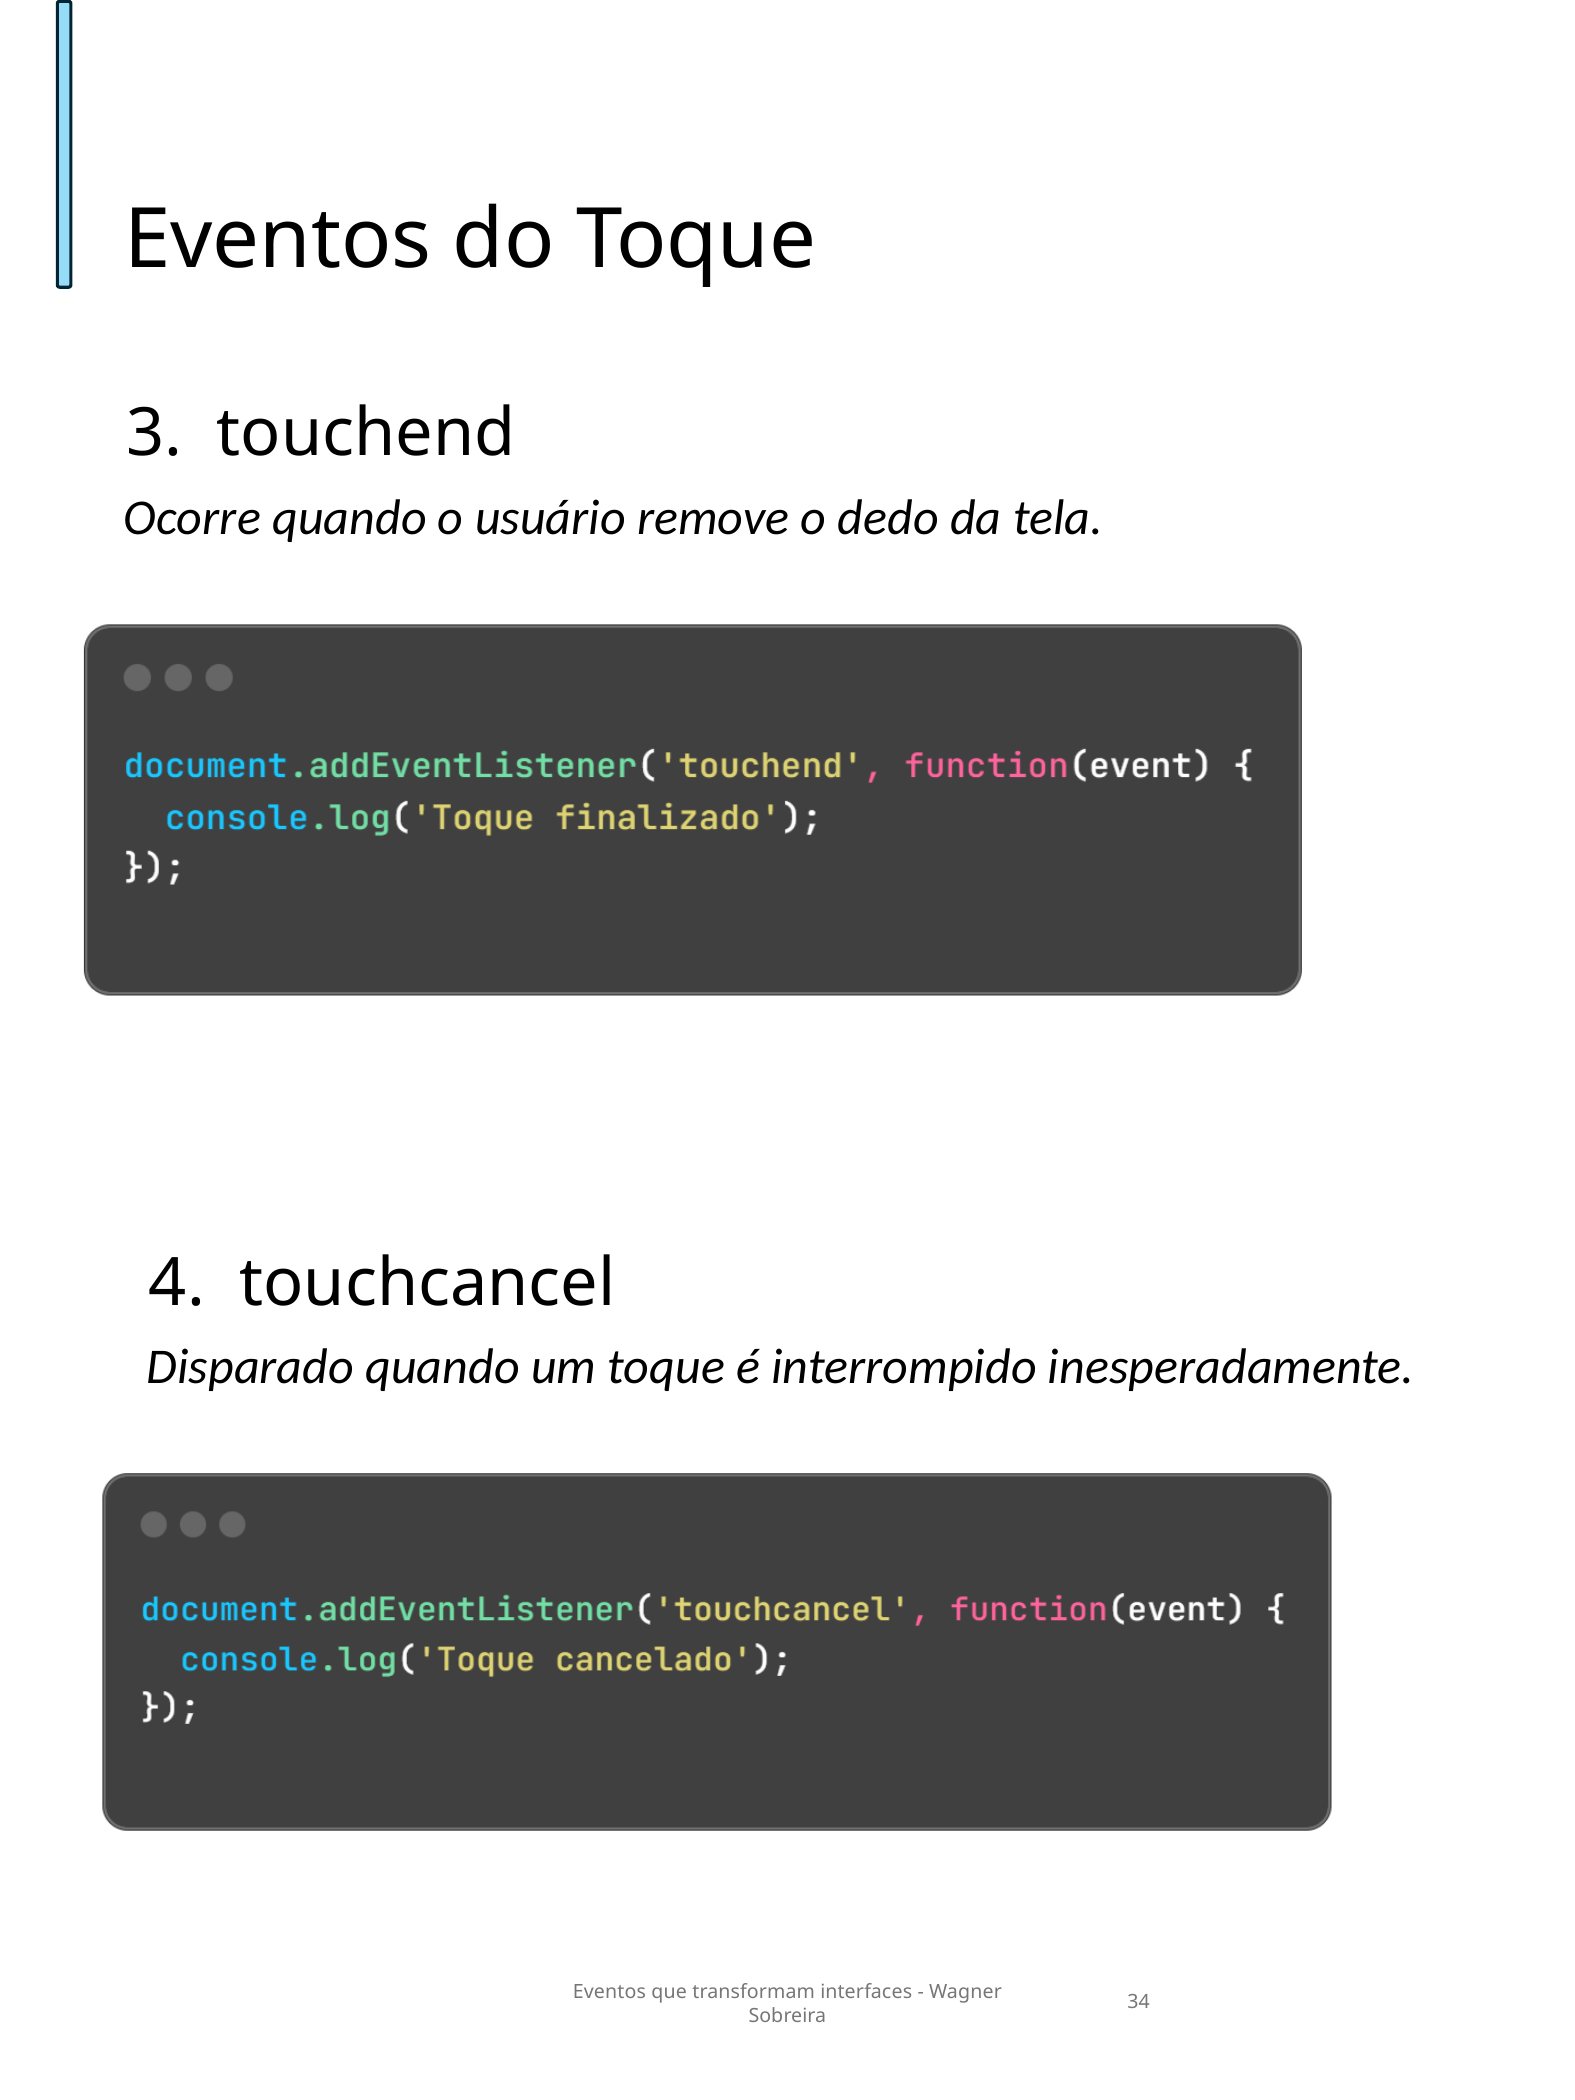

Eventos do Toque
3.  touchend
Ocorre quando o usuário remove o dedo da tela.
4.  touchcancel
Disparado quando um toque é interrompido inesperadamente.
Eventos que transformam interfaces - Wagner Sobreira